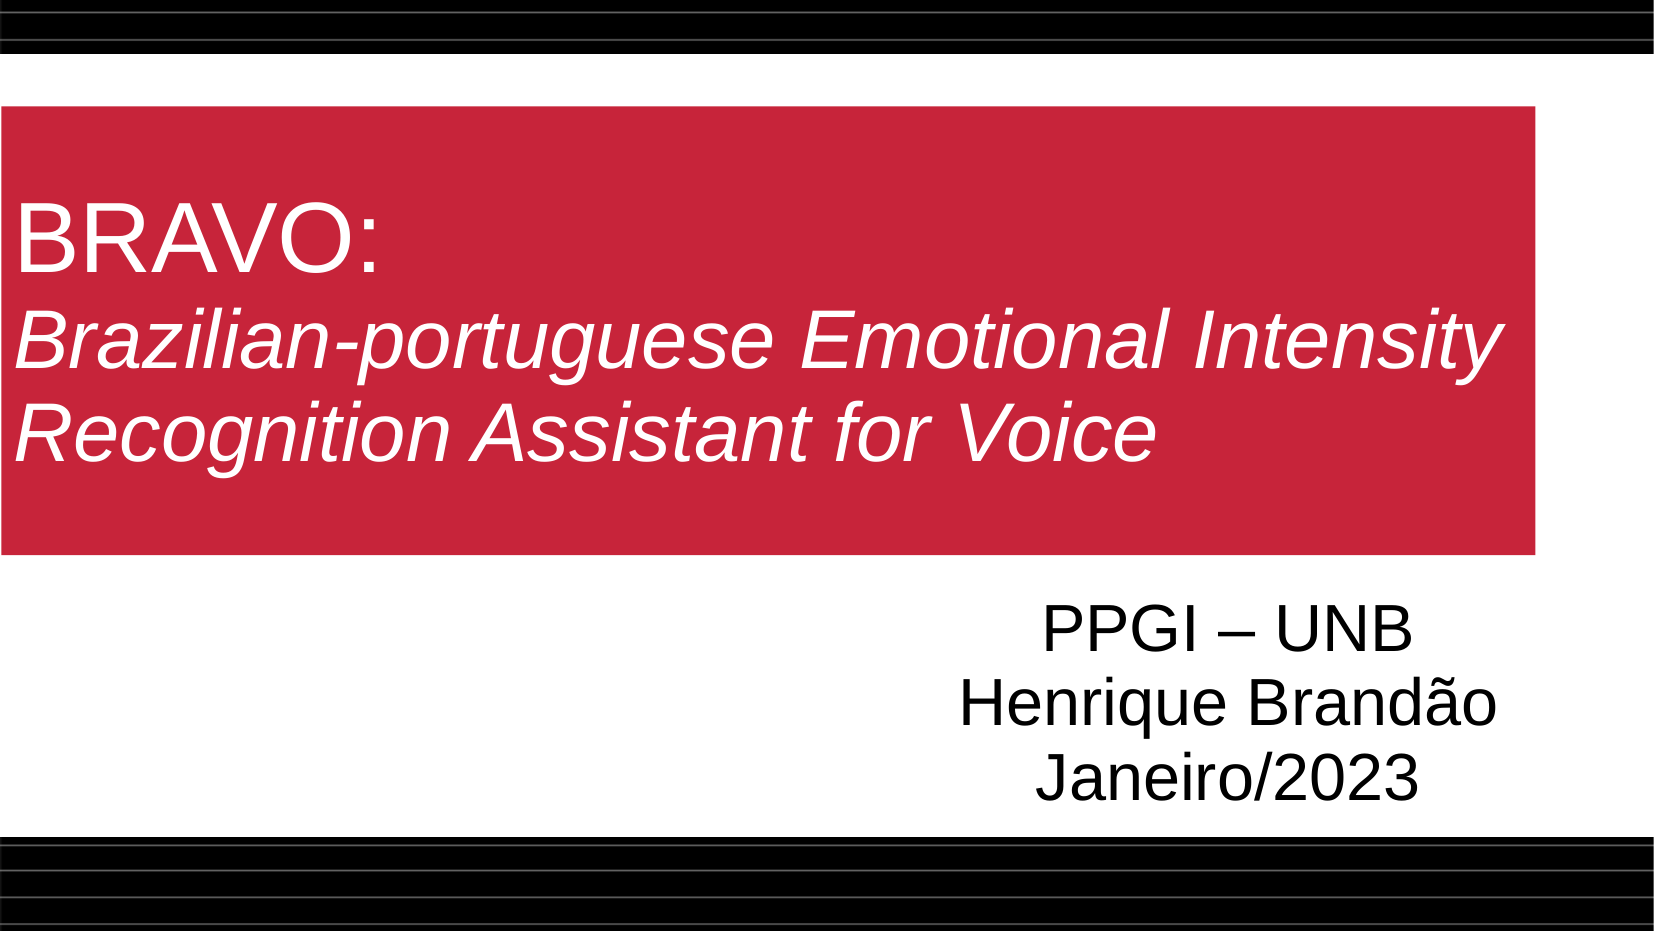

# BRAVO: Brazilian-portuguese Emotional Intensity Recognition Assistant for Voice
PPGI – UNB
Henrique Brandão
Janeiro/2023